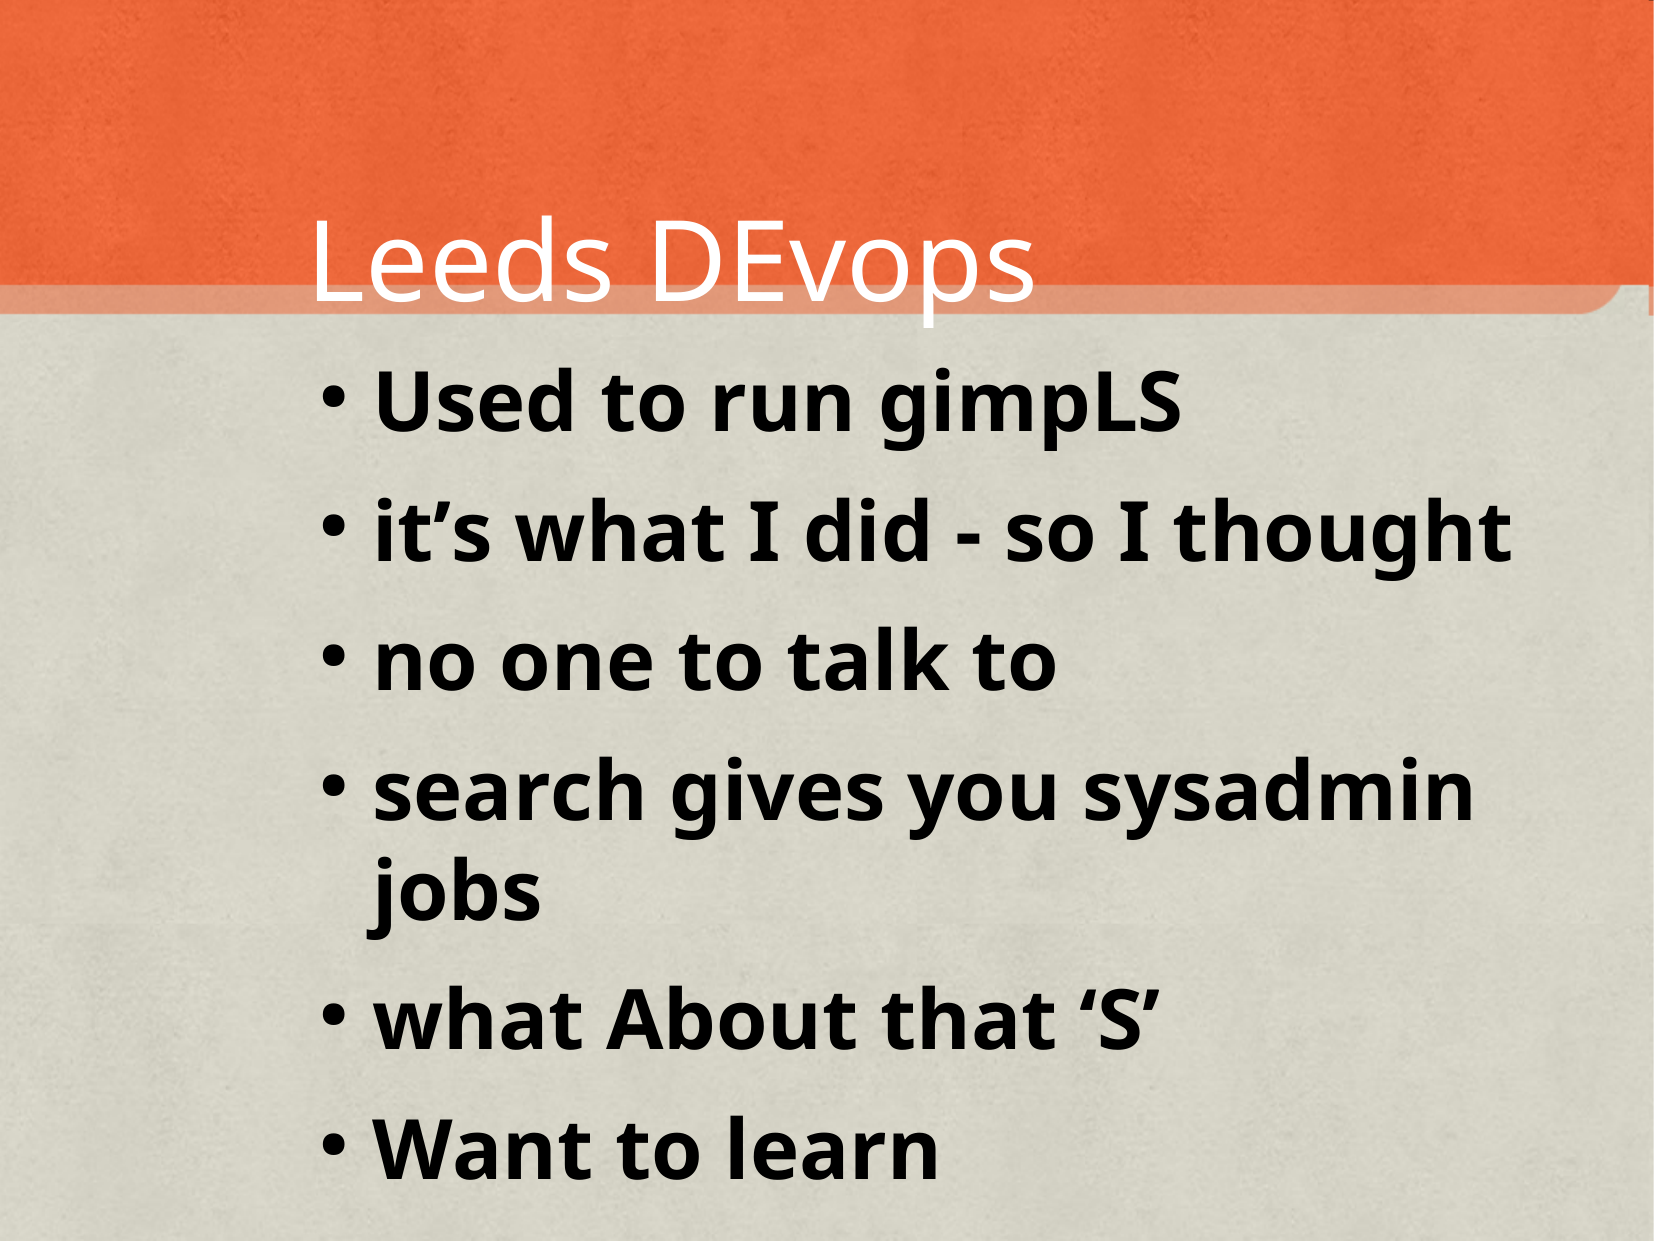

# Leeds DEvops
Used to run gimpLS
it’s what I did - so I thought
no one to talk to
search gives you sysadmin jobs
what About that ‘S’
Want to learn